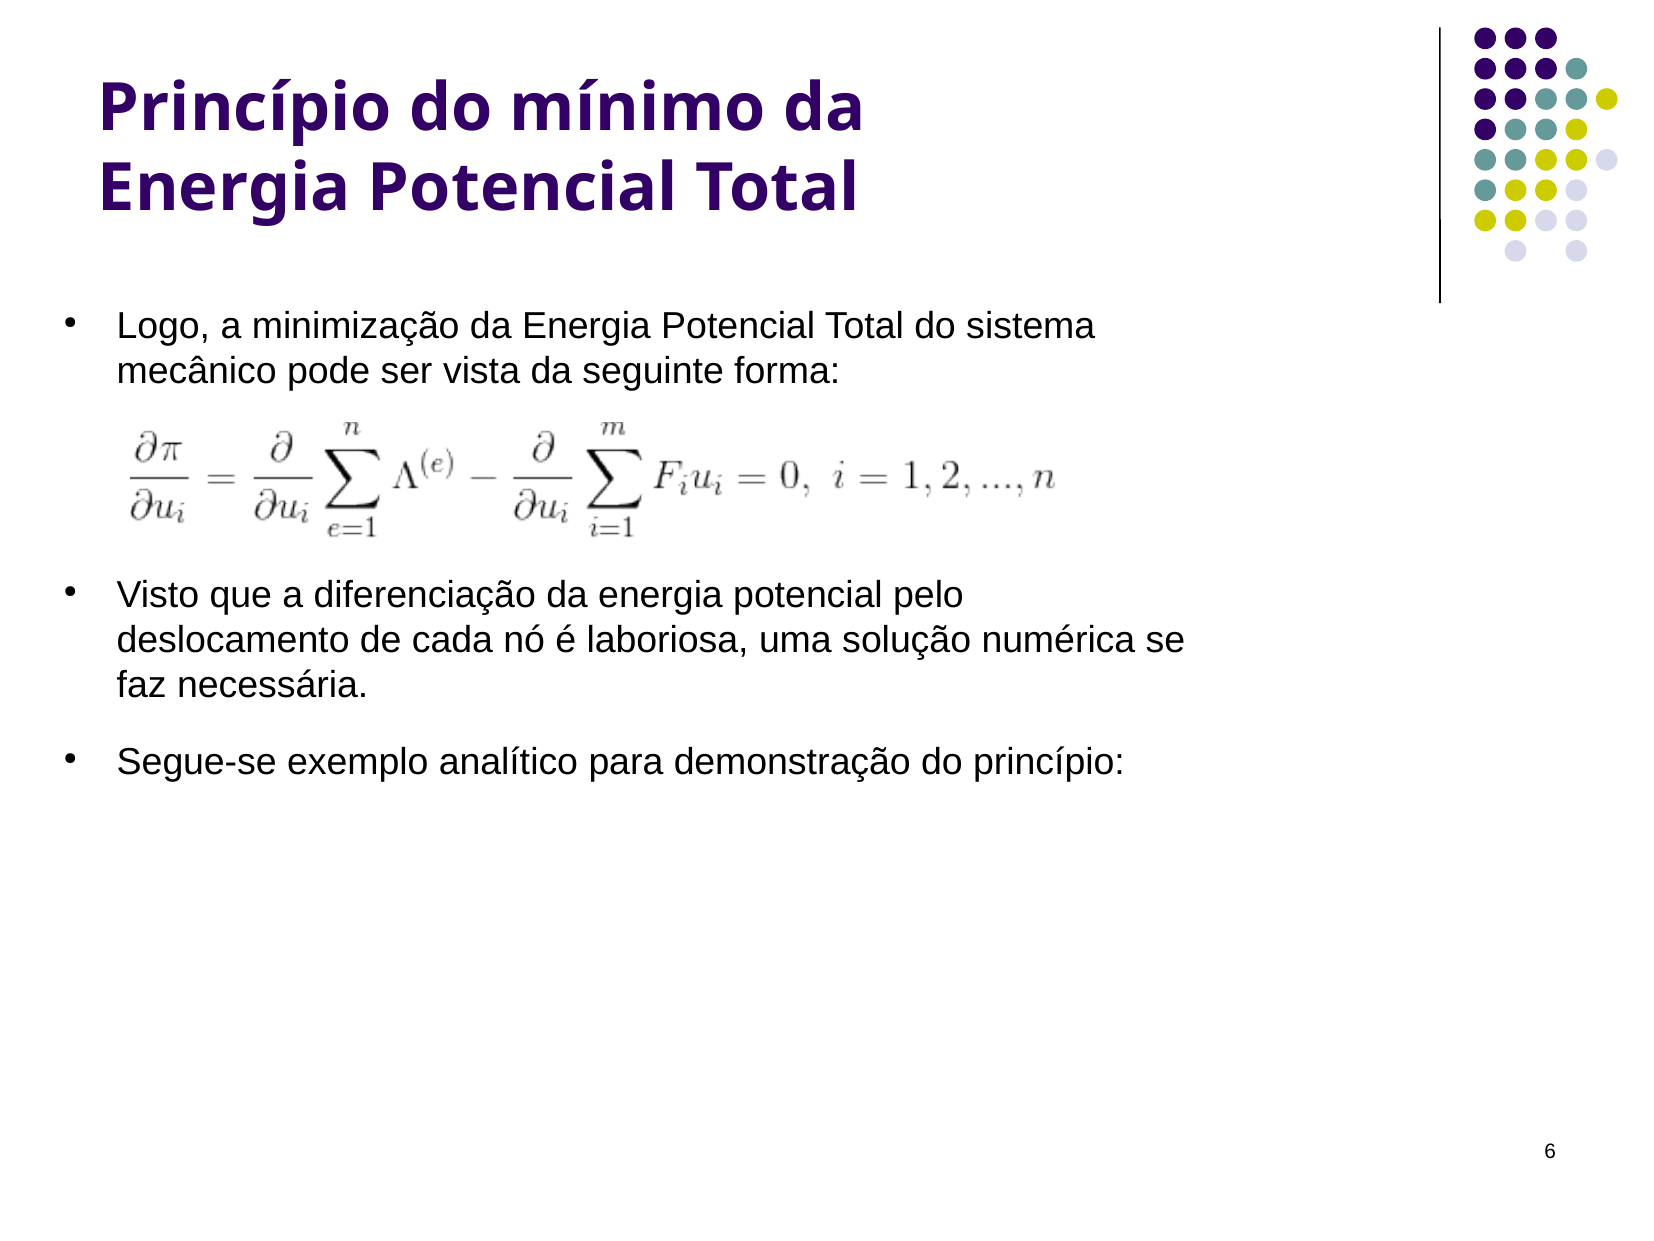

# Princípio do mínimo da Energia Potencial Total
Logo, a minimização da Energia Potencial Total do sistema mecânico pode ser vista da seguinte forma:
Visto que a diferenciação da energia potencial pelo deslocamento de cada nó é laboriosa, uma solução numérica se faz necessária.
Segue-se exemplo analítico para demonstração do princípio: